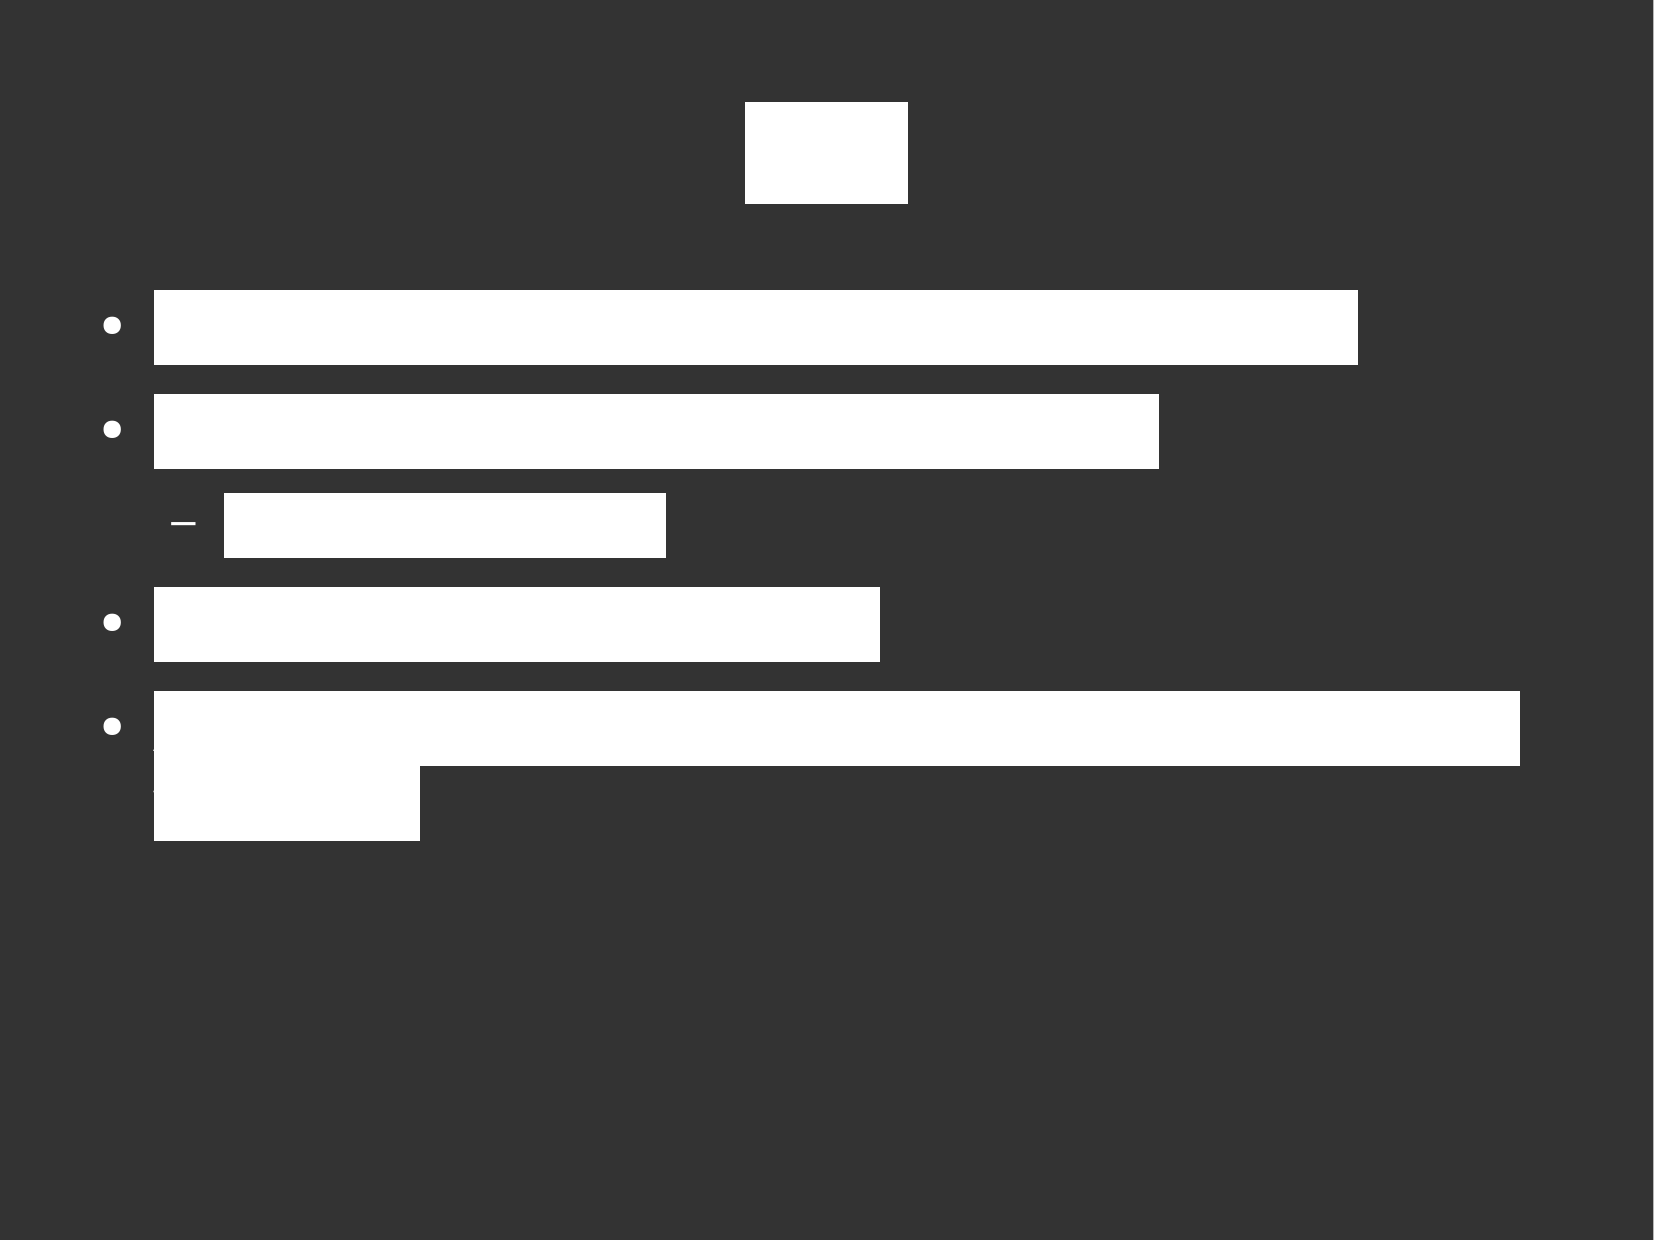

# Use
Target users: analysts within municipality
Identify neighbourhoods that differ
Positive/negative
Identify possible causes
Also possible to use similar approach for other variables